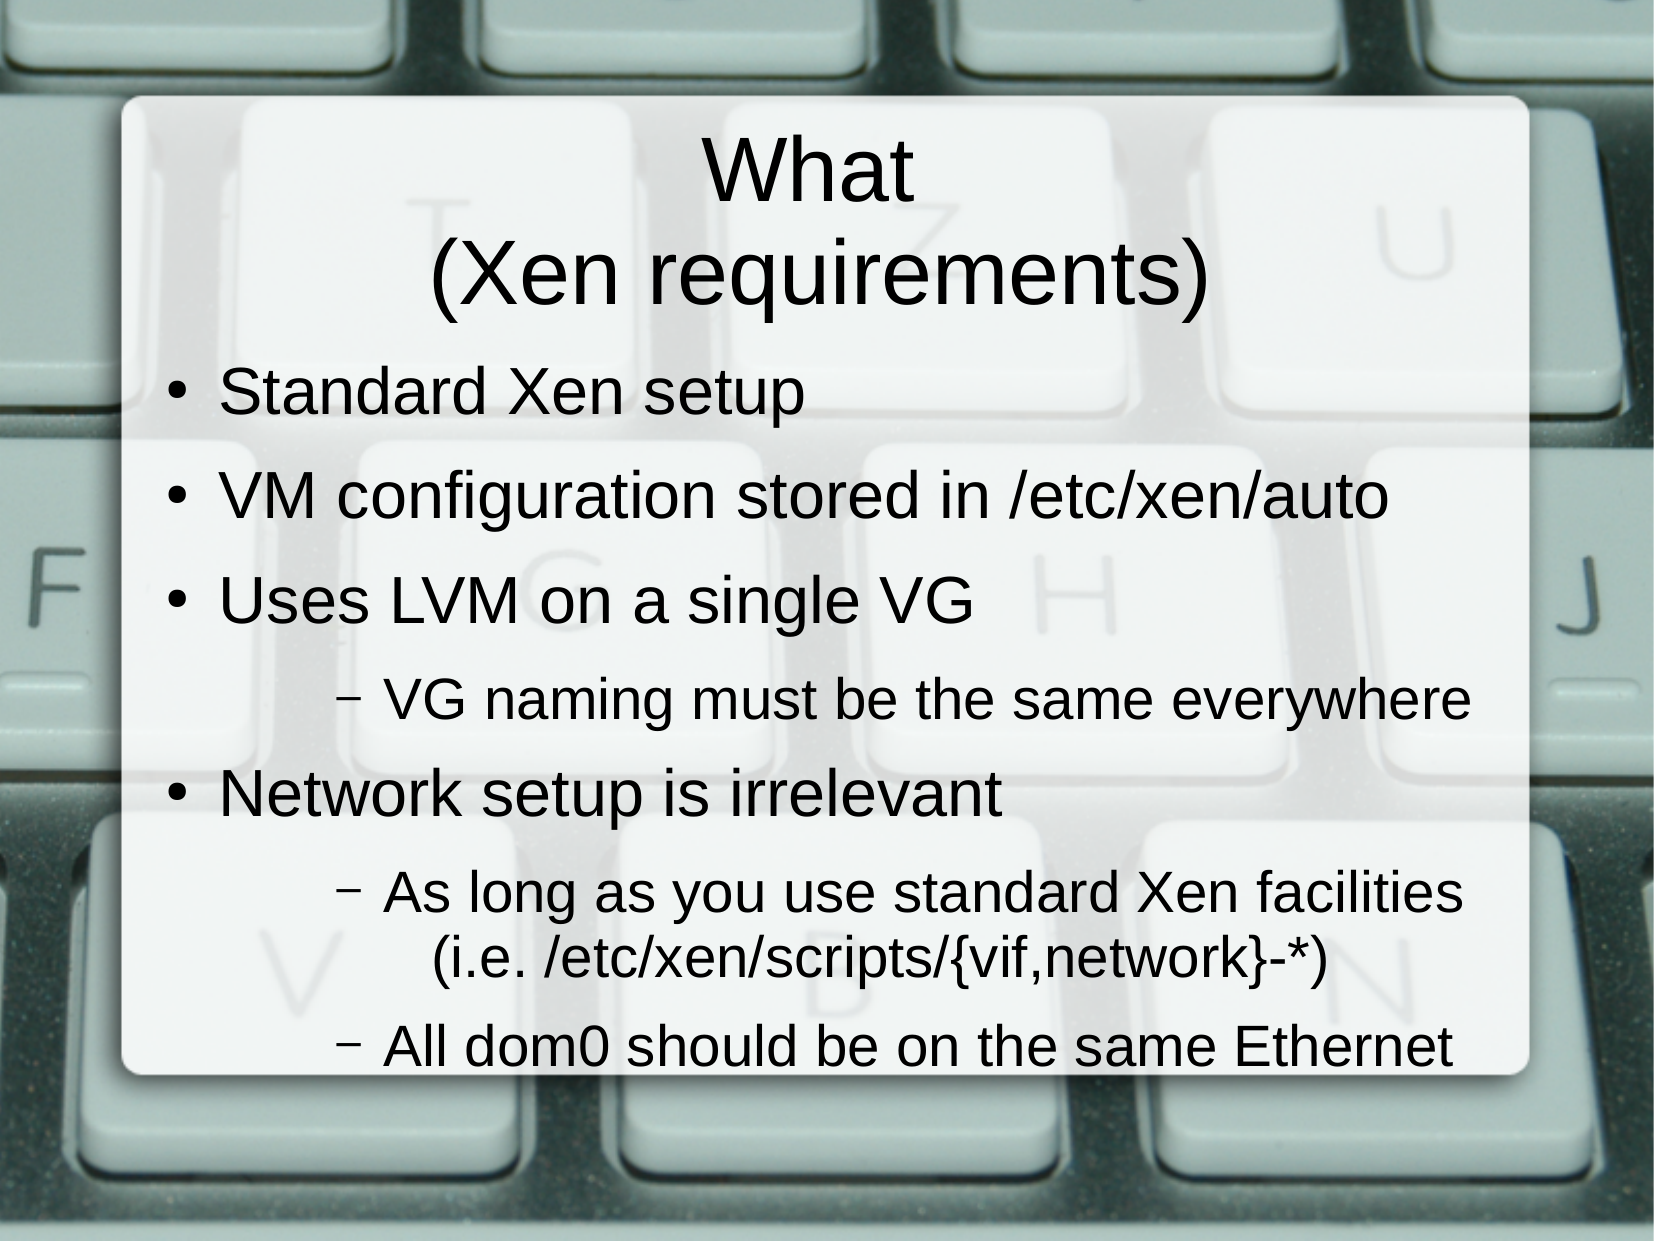

# What (Xen requirements)
Standard Xen setup
VM configuration stored in /etc/xen/auto
Uses LVM on a single VG
VG naming must be the same everywhere
Network setup is irrelevant
As long as you use standard Xen facilities
(i.e. /etc/xen/scripts/{vif,network}-*)
All dom0 should be on the same Ethernet